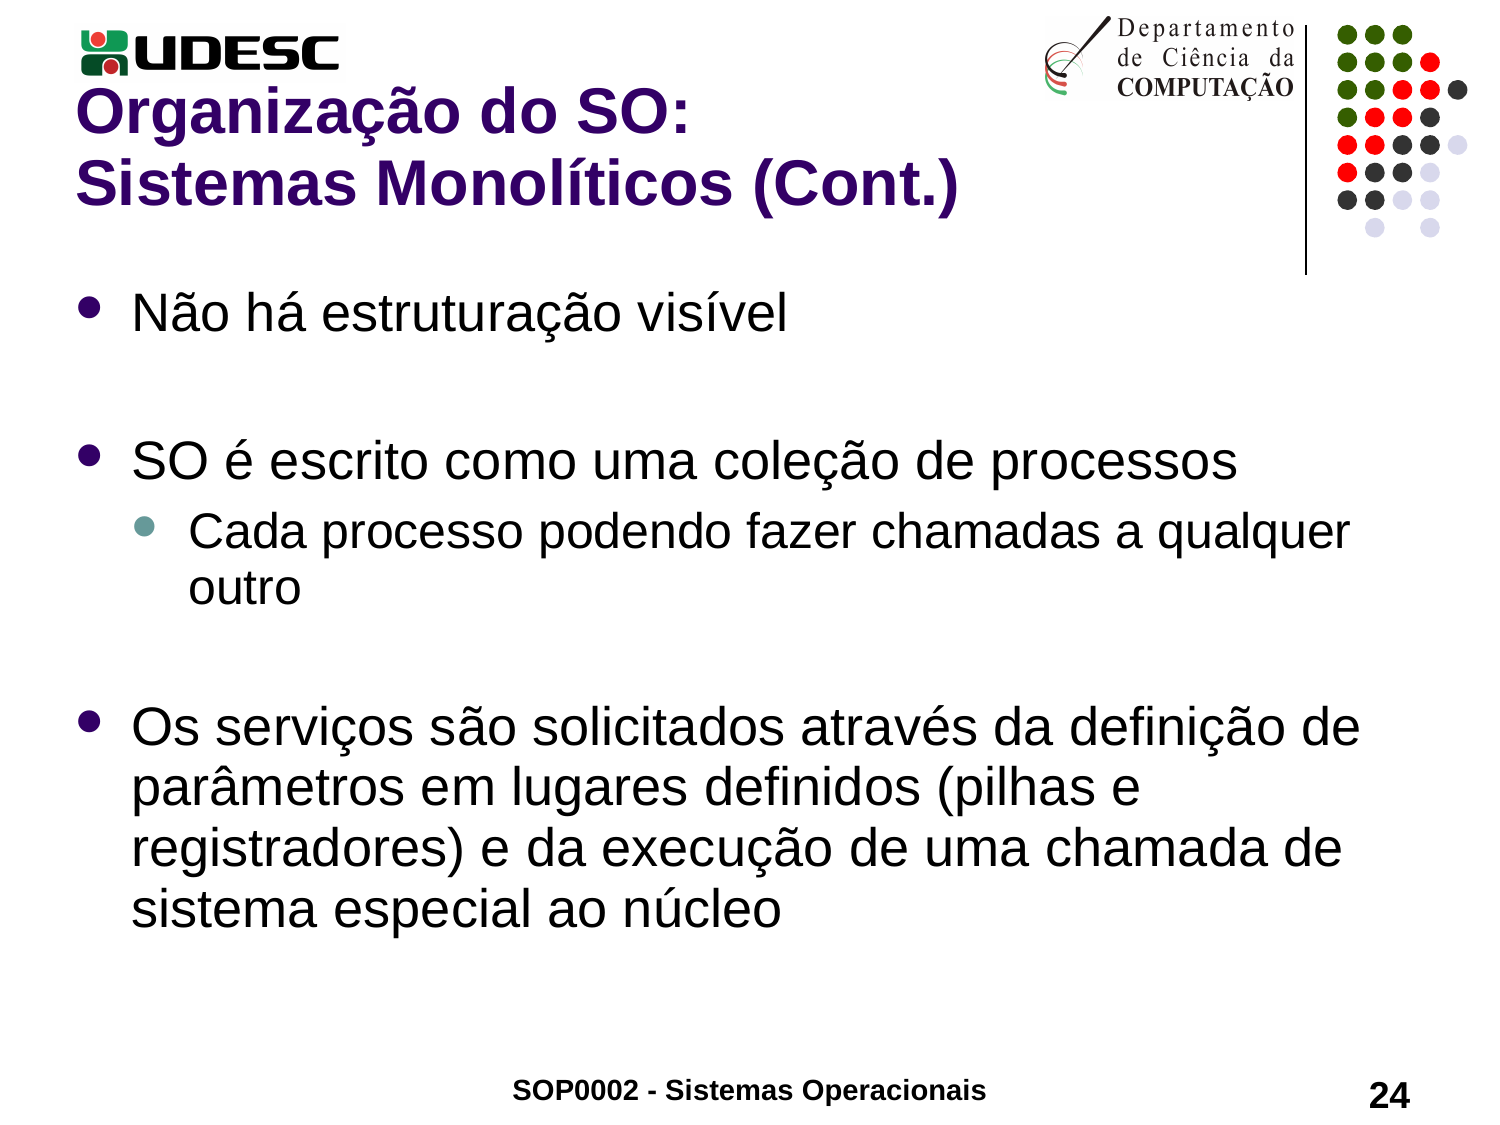

# Organização do SO: Sistemas Monolíticos (Cont.)
Não há estruturação visível
SO é escrito como uma coleção de processos
Cada processo podendo fazer chamadas a qualquer outro
Os serviços são solicitados através da definição de parâmetros em lugares definidos (pilhas e registradores) e da execução de uma chamada de sistema especial ao núcleo
24